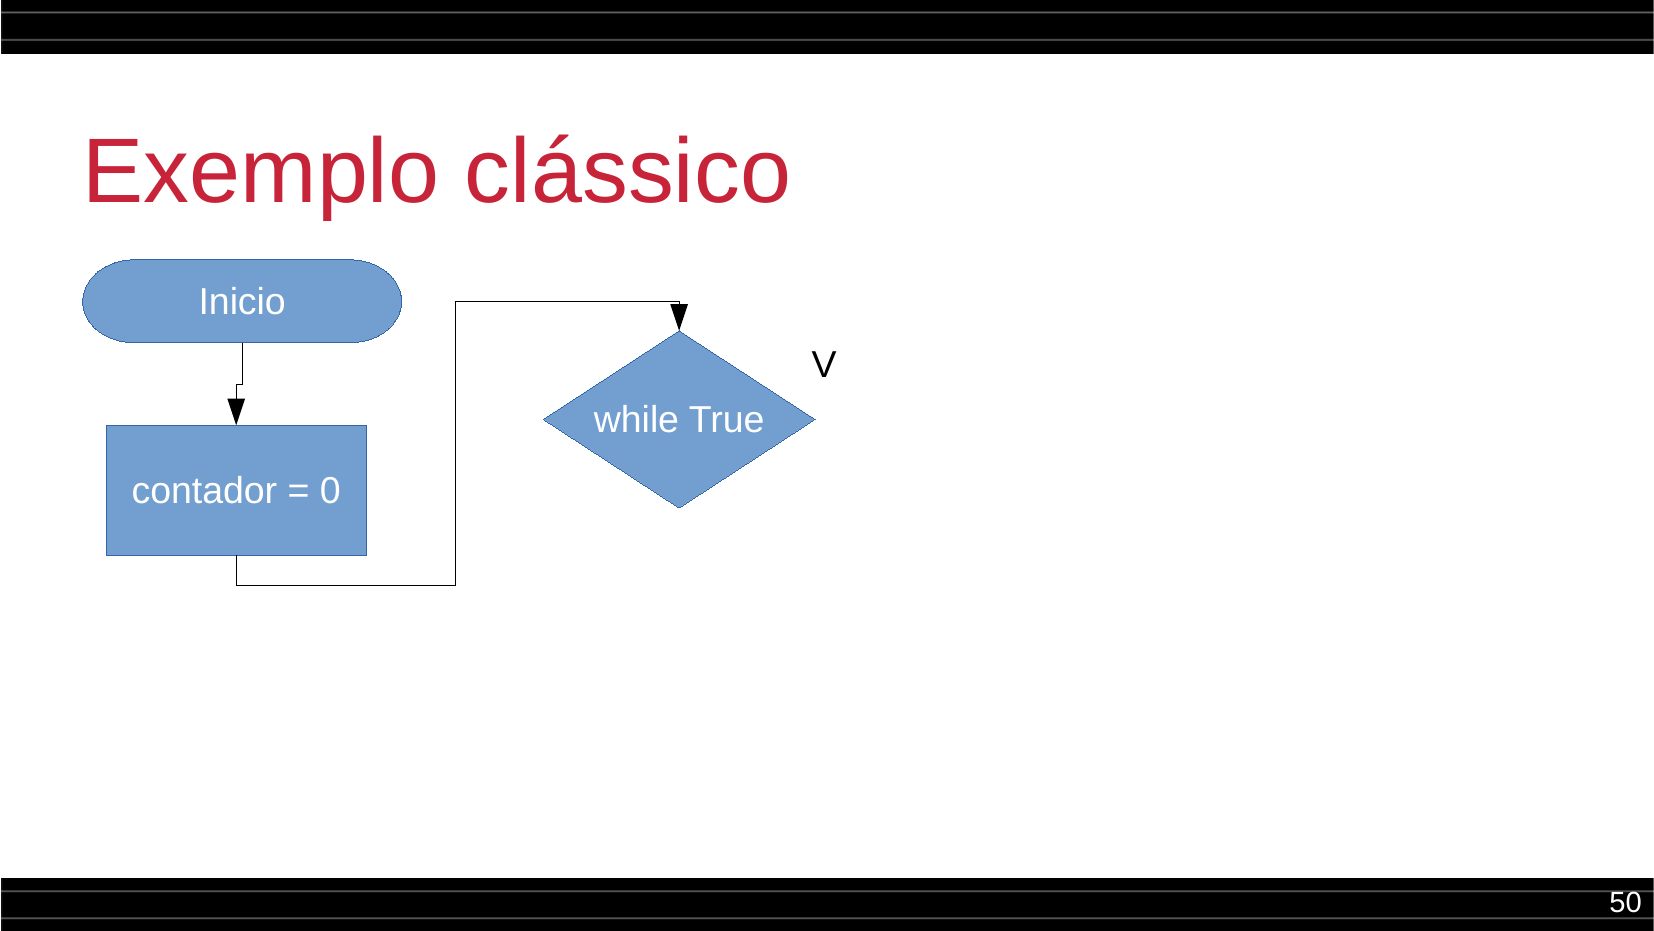

# Exemplo clássico
Inicio
while True
V
contador = 0